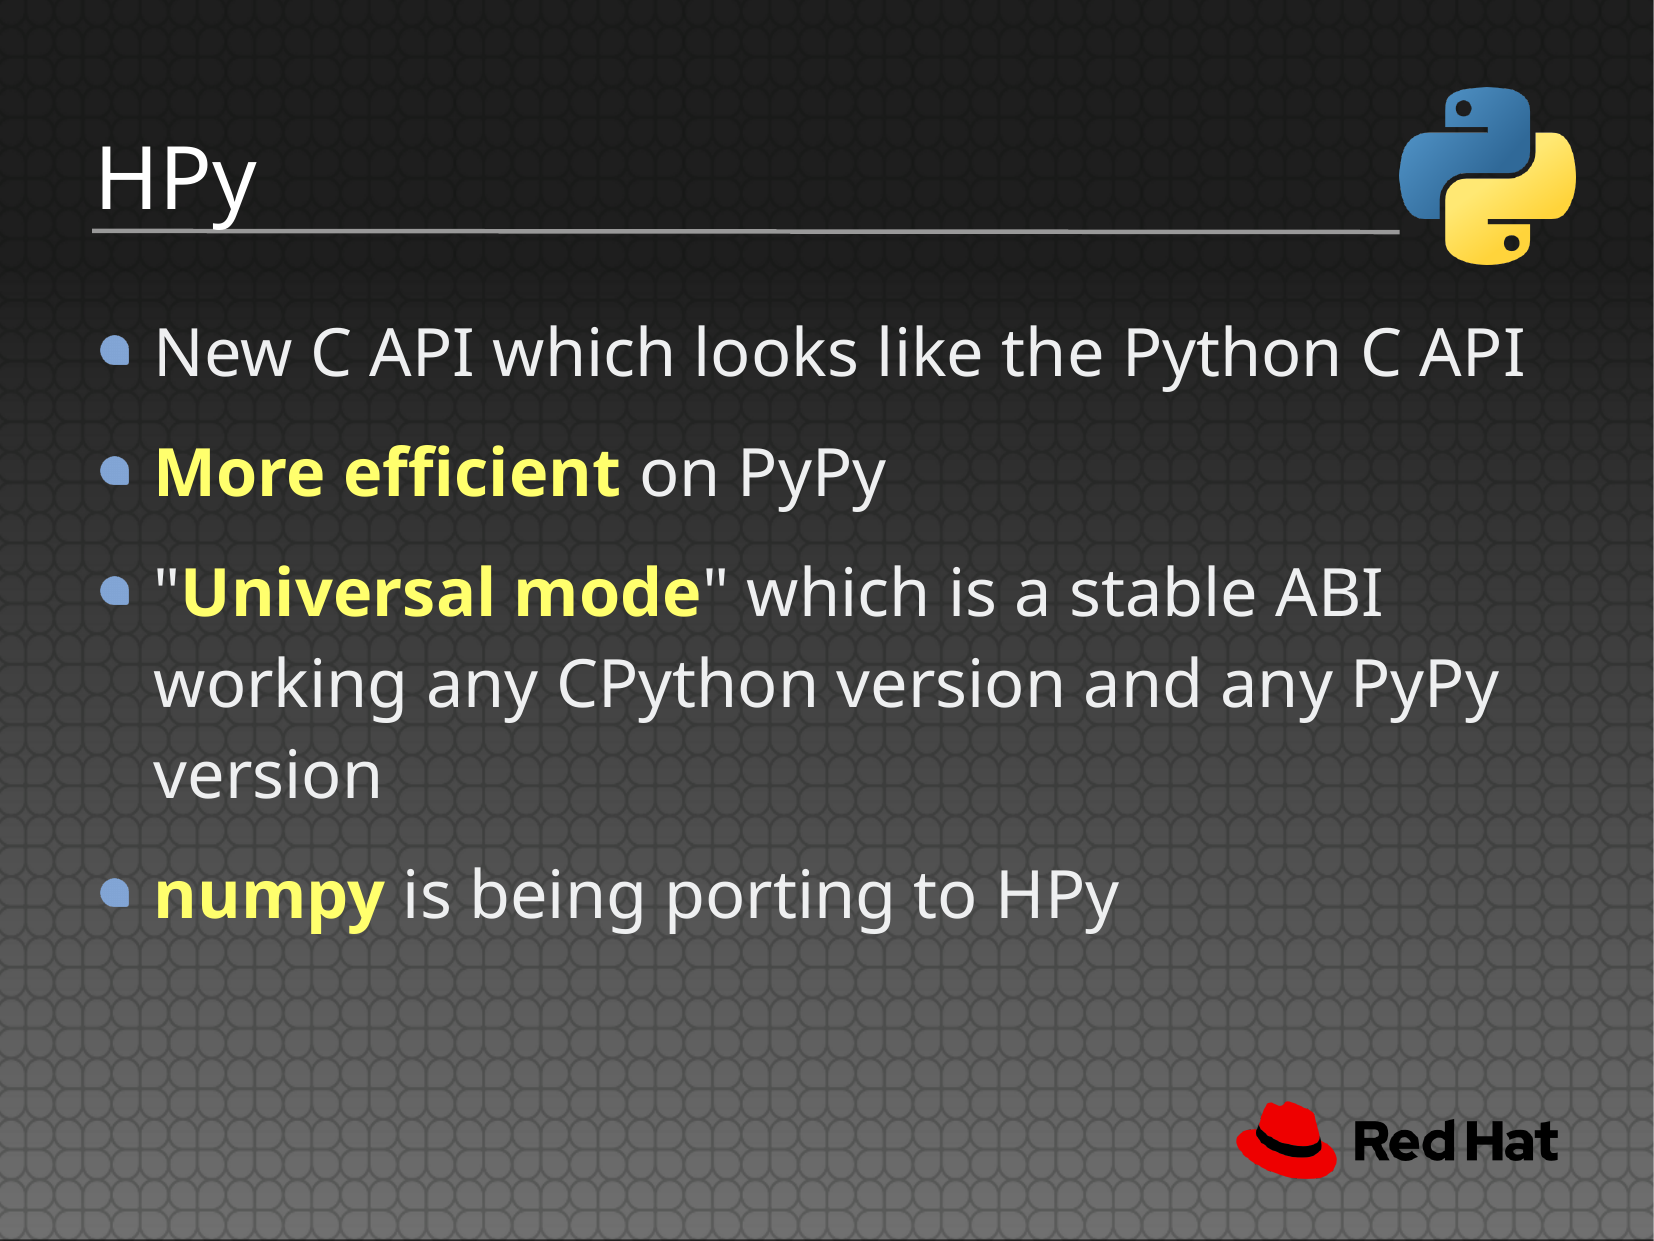

HPy
# New C API which looks like the Python C API
More efficient on PyPy
"Universal mode" which is a stable ABI working any CPython version and any PyPy version
numpy is being porting to HPy